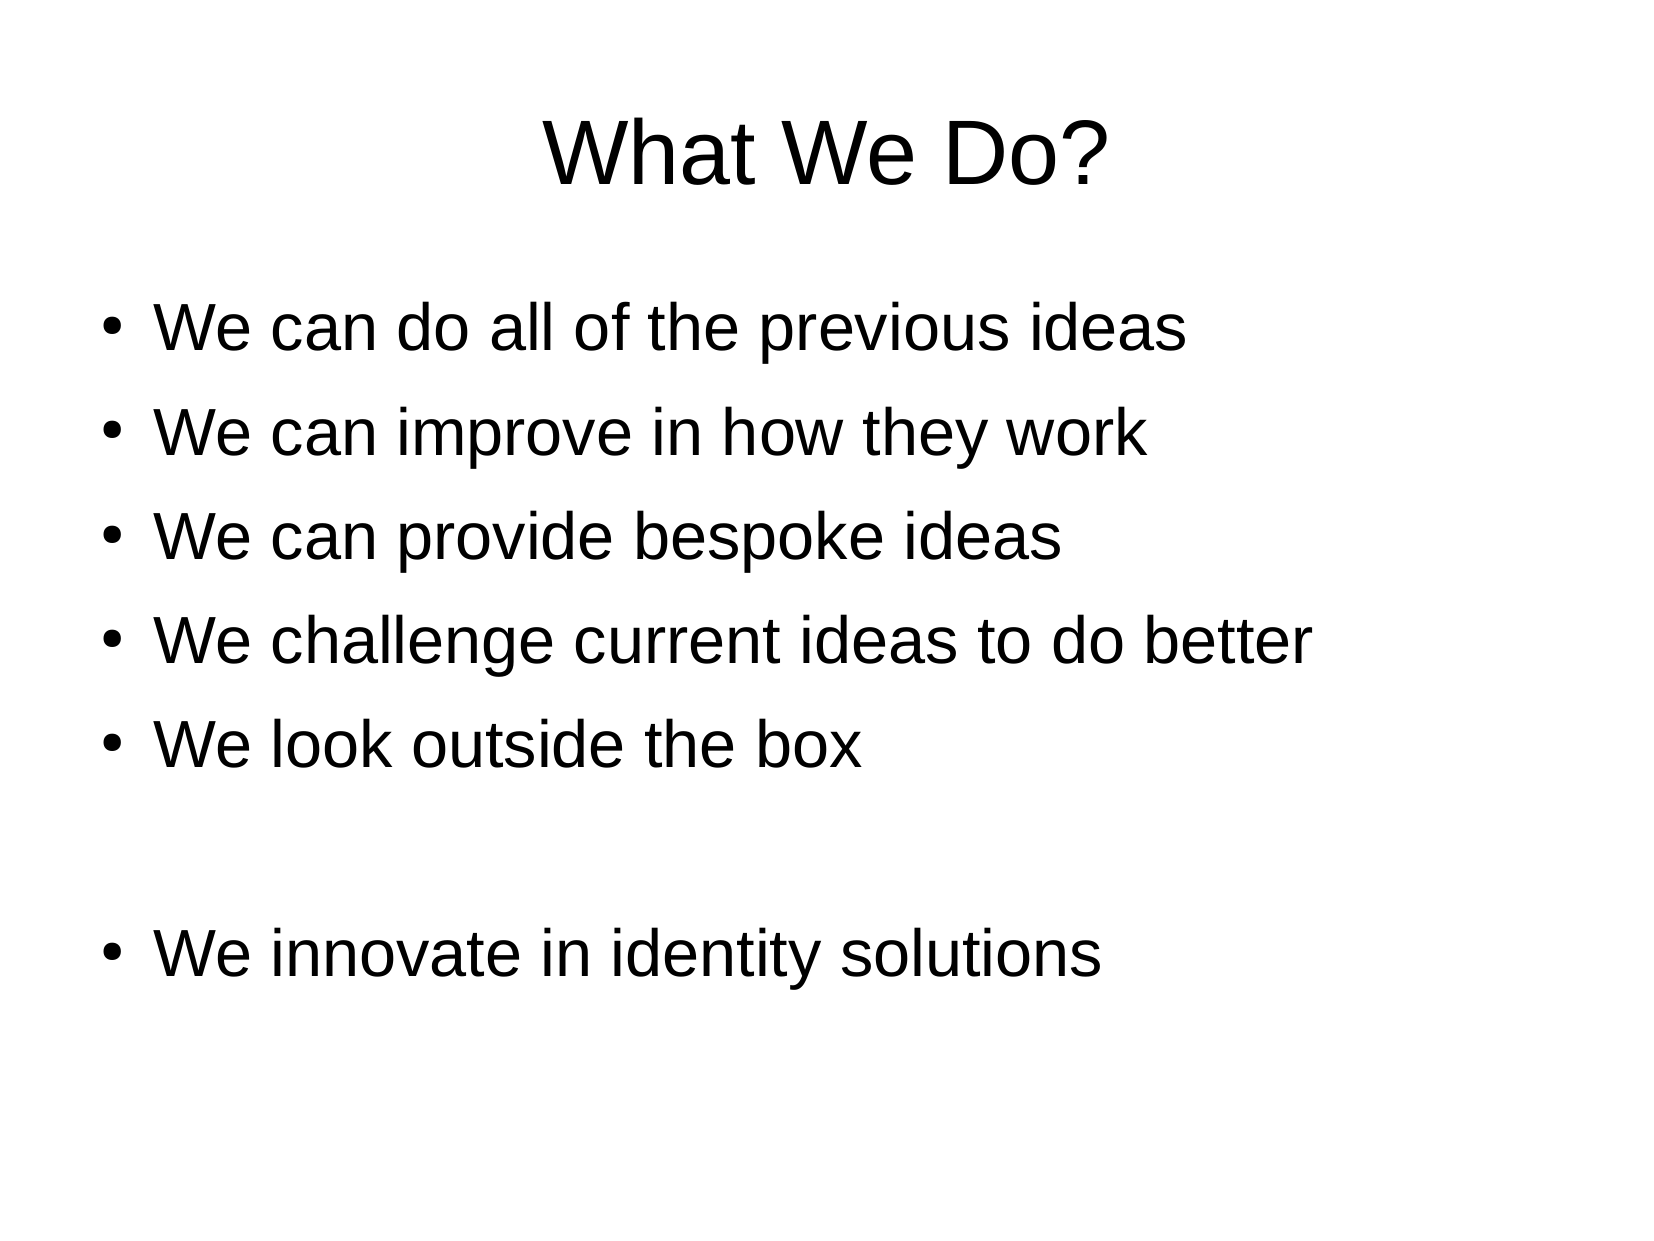

# What We Do?
We can do all of the previous ideas
We can improve in how they work
We can provide bespoke ideas
We challenge current ideas to do better
We look outside the box
We innovate in identity solutions